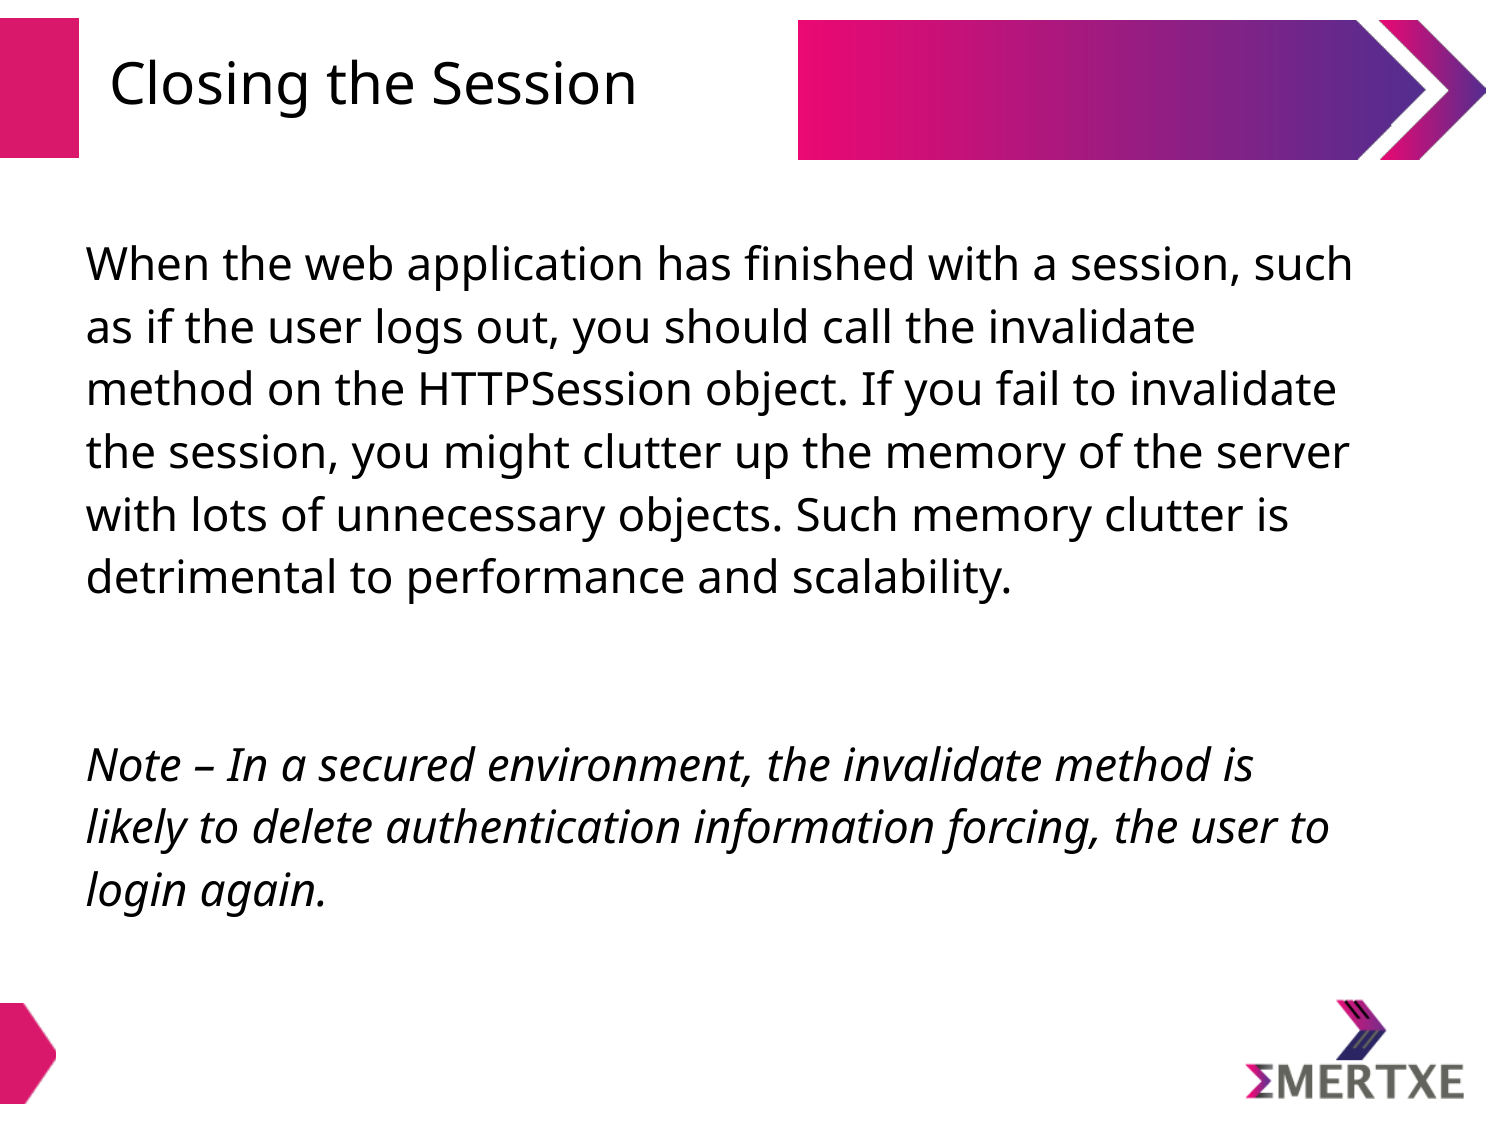

Closing the Session
When the web application has finished with a session, such as if the user logs out, you should call the invalidate method on the HTTPSession object. If you fail to invalidate the session, you might clutter up the memory of the server with lots of unnecessary objects. Such memory clutter is detrimental to performance and scalability.
Note – In a secured environment, the invalidate method is likely to delete authentication information forcing, the user to login again.